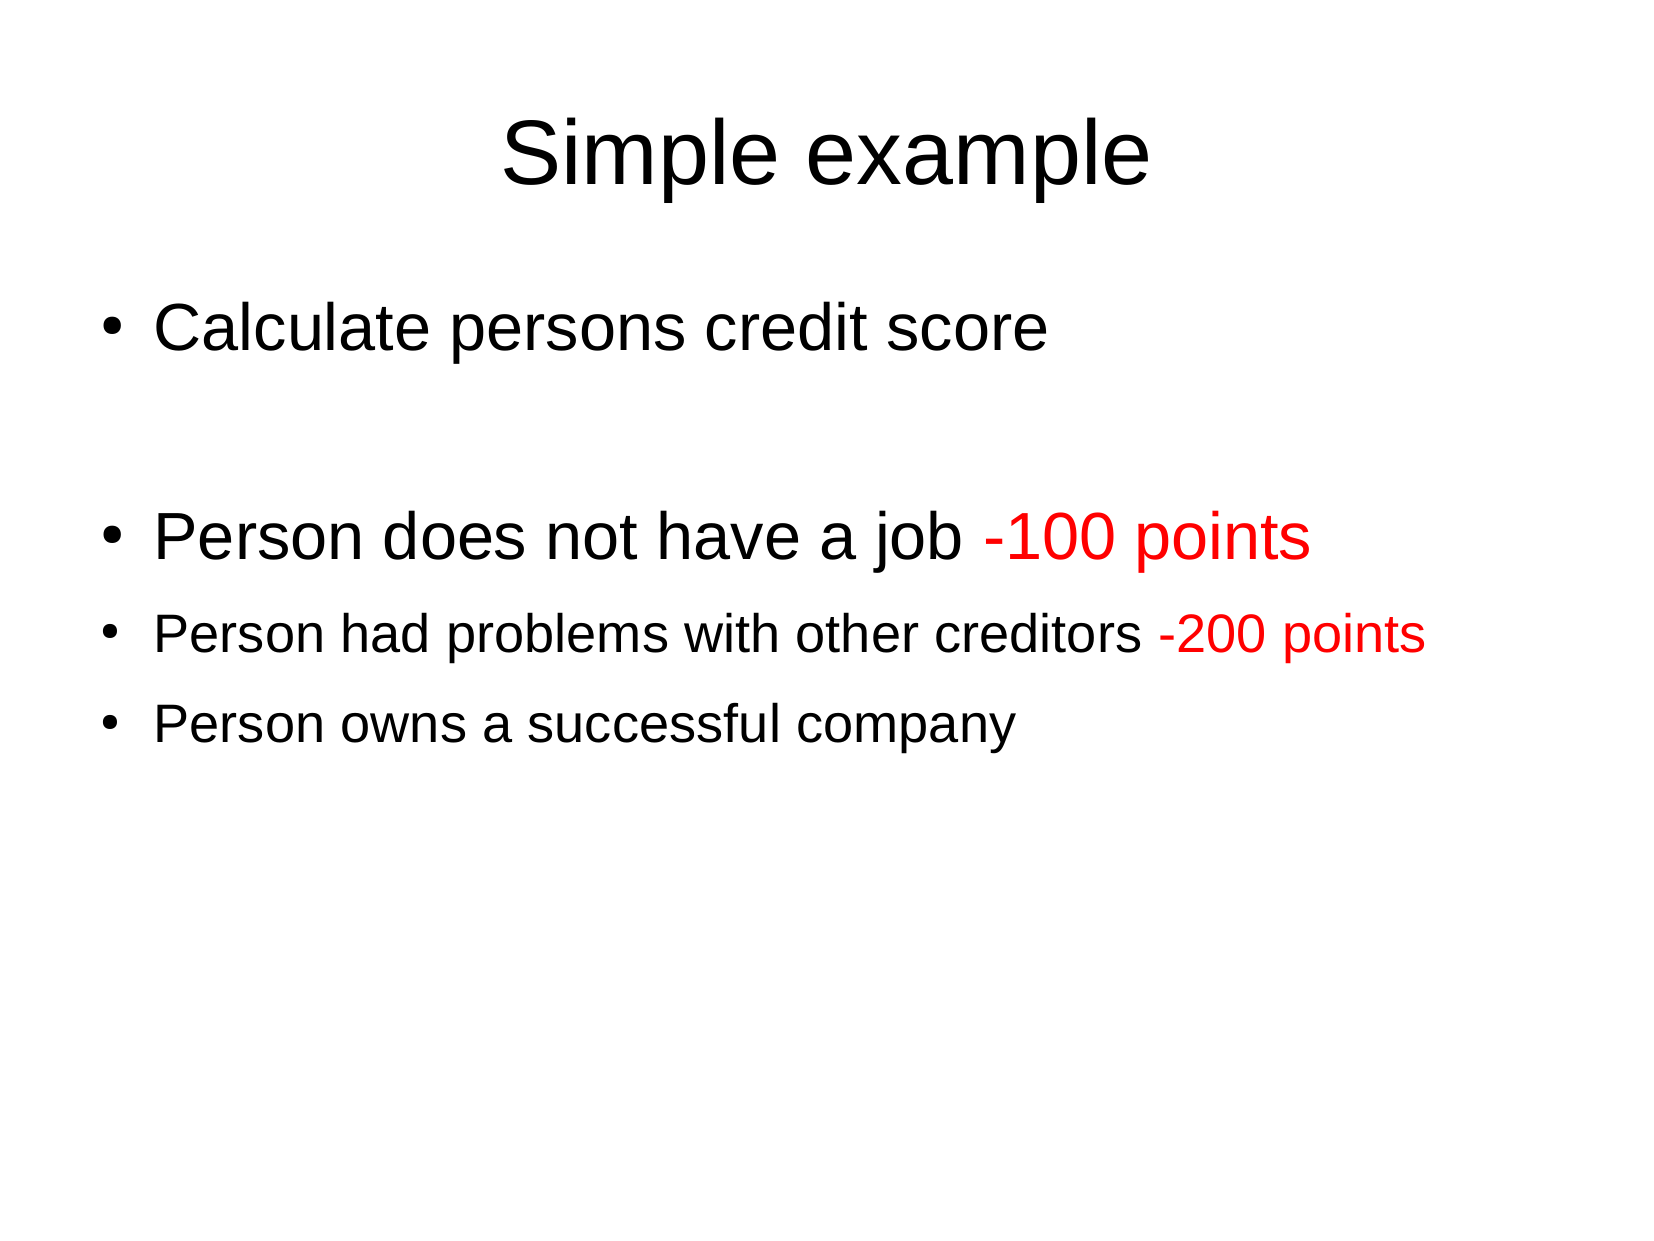

# Simple example
Calculate persons credit score
Person does not have a job -100 points
Person had problems with other creditors -200 points
Person owns a successful company